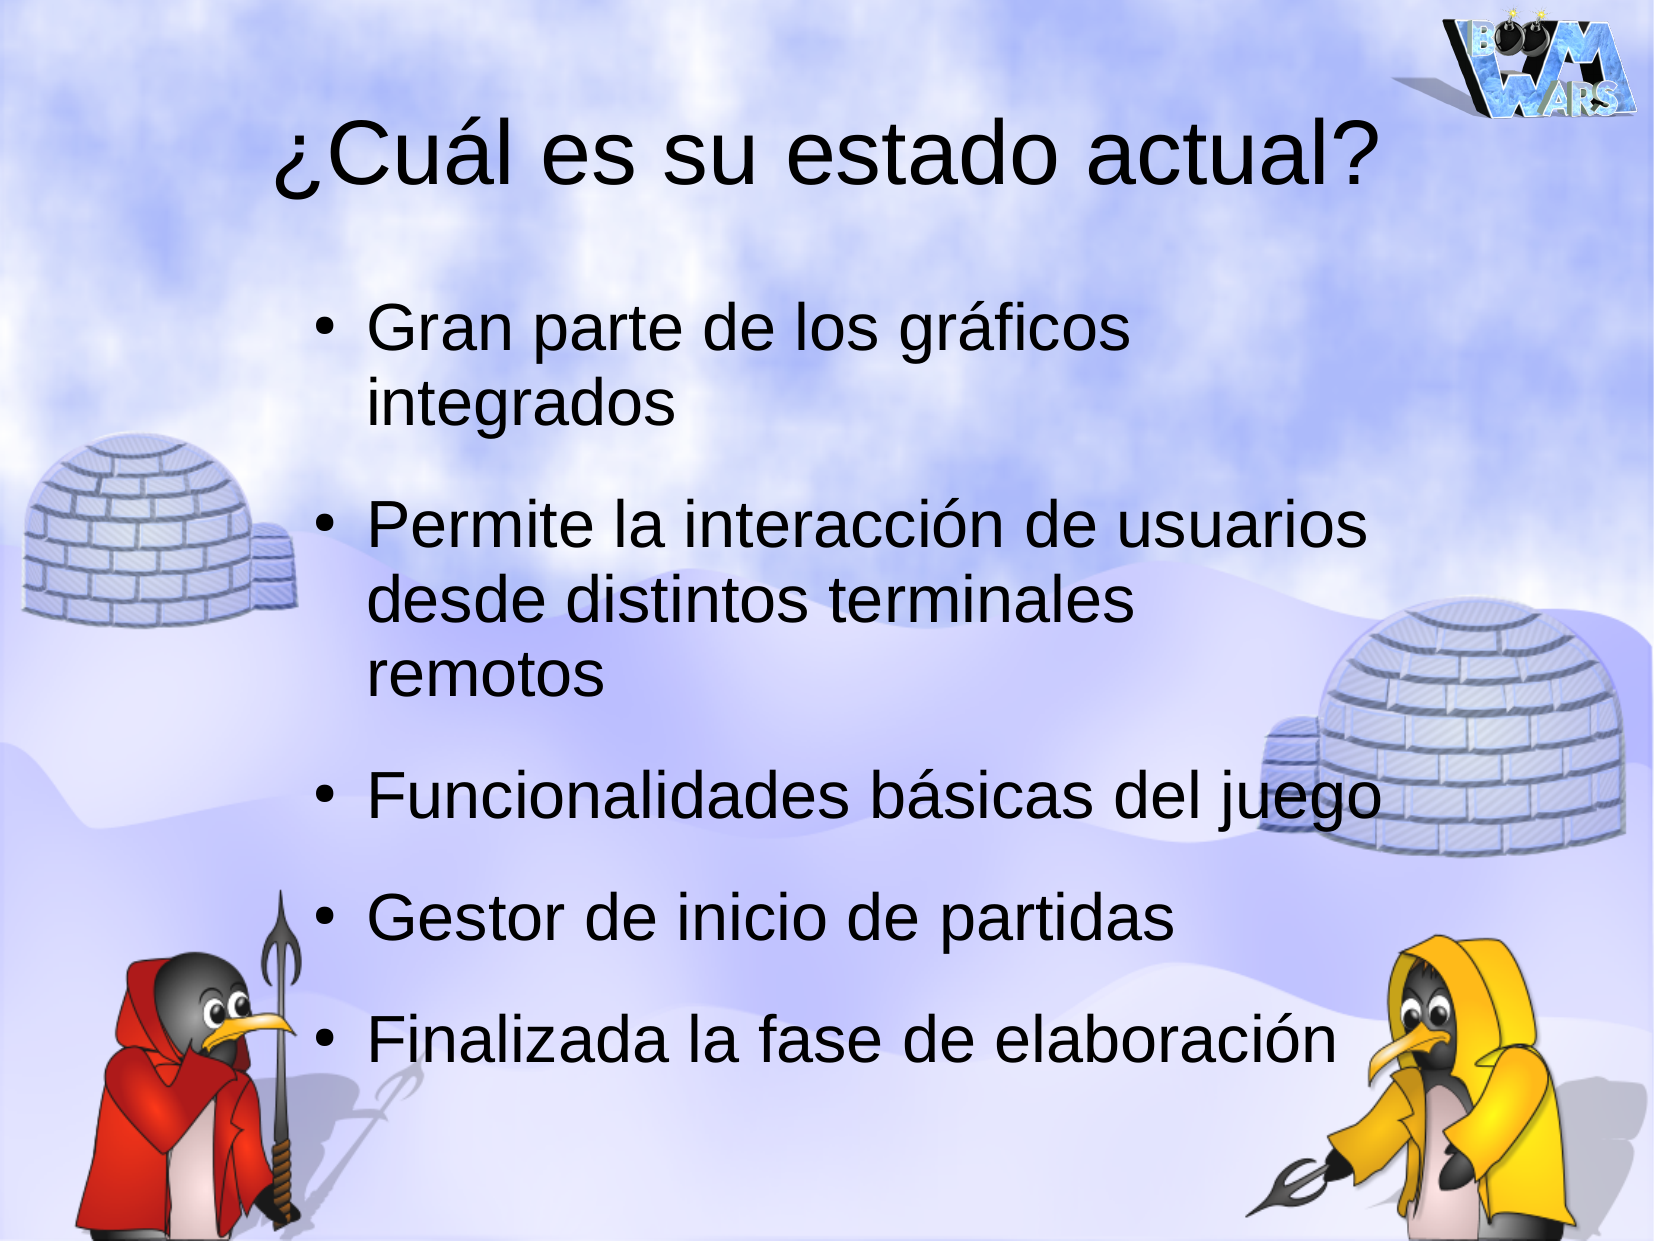

# ¿Cuál es su estado actual?
Gran parte de los gráficos integrados
Permite la interacción de usuarios desde distintos terminales remotos
Funcionalidades básicas del juego
Gestor de inicio de partidas
Finalizada la fase de elaboración